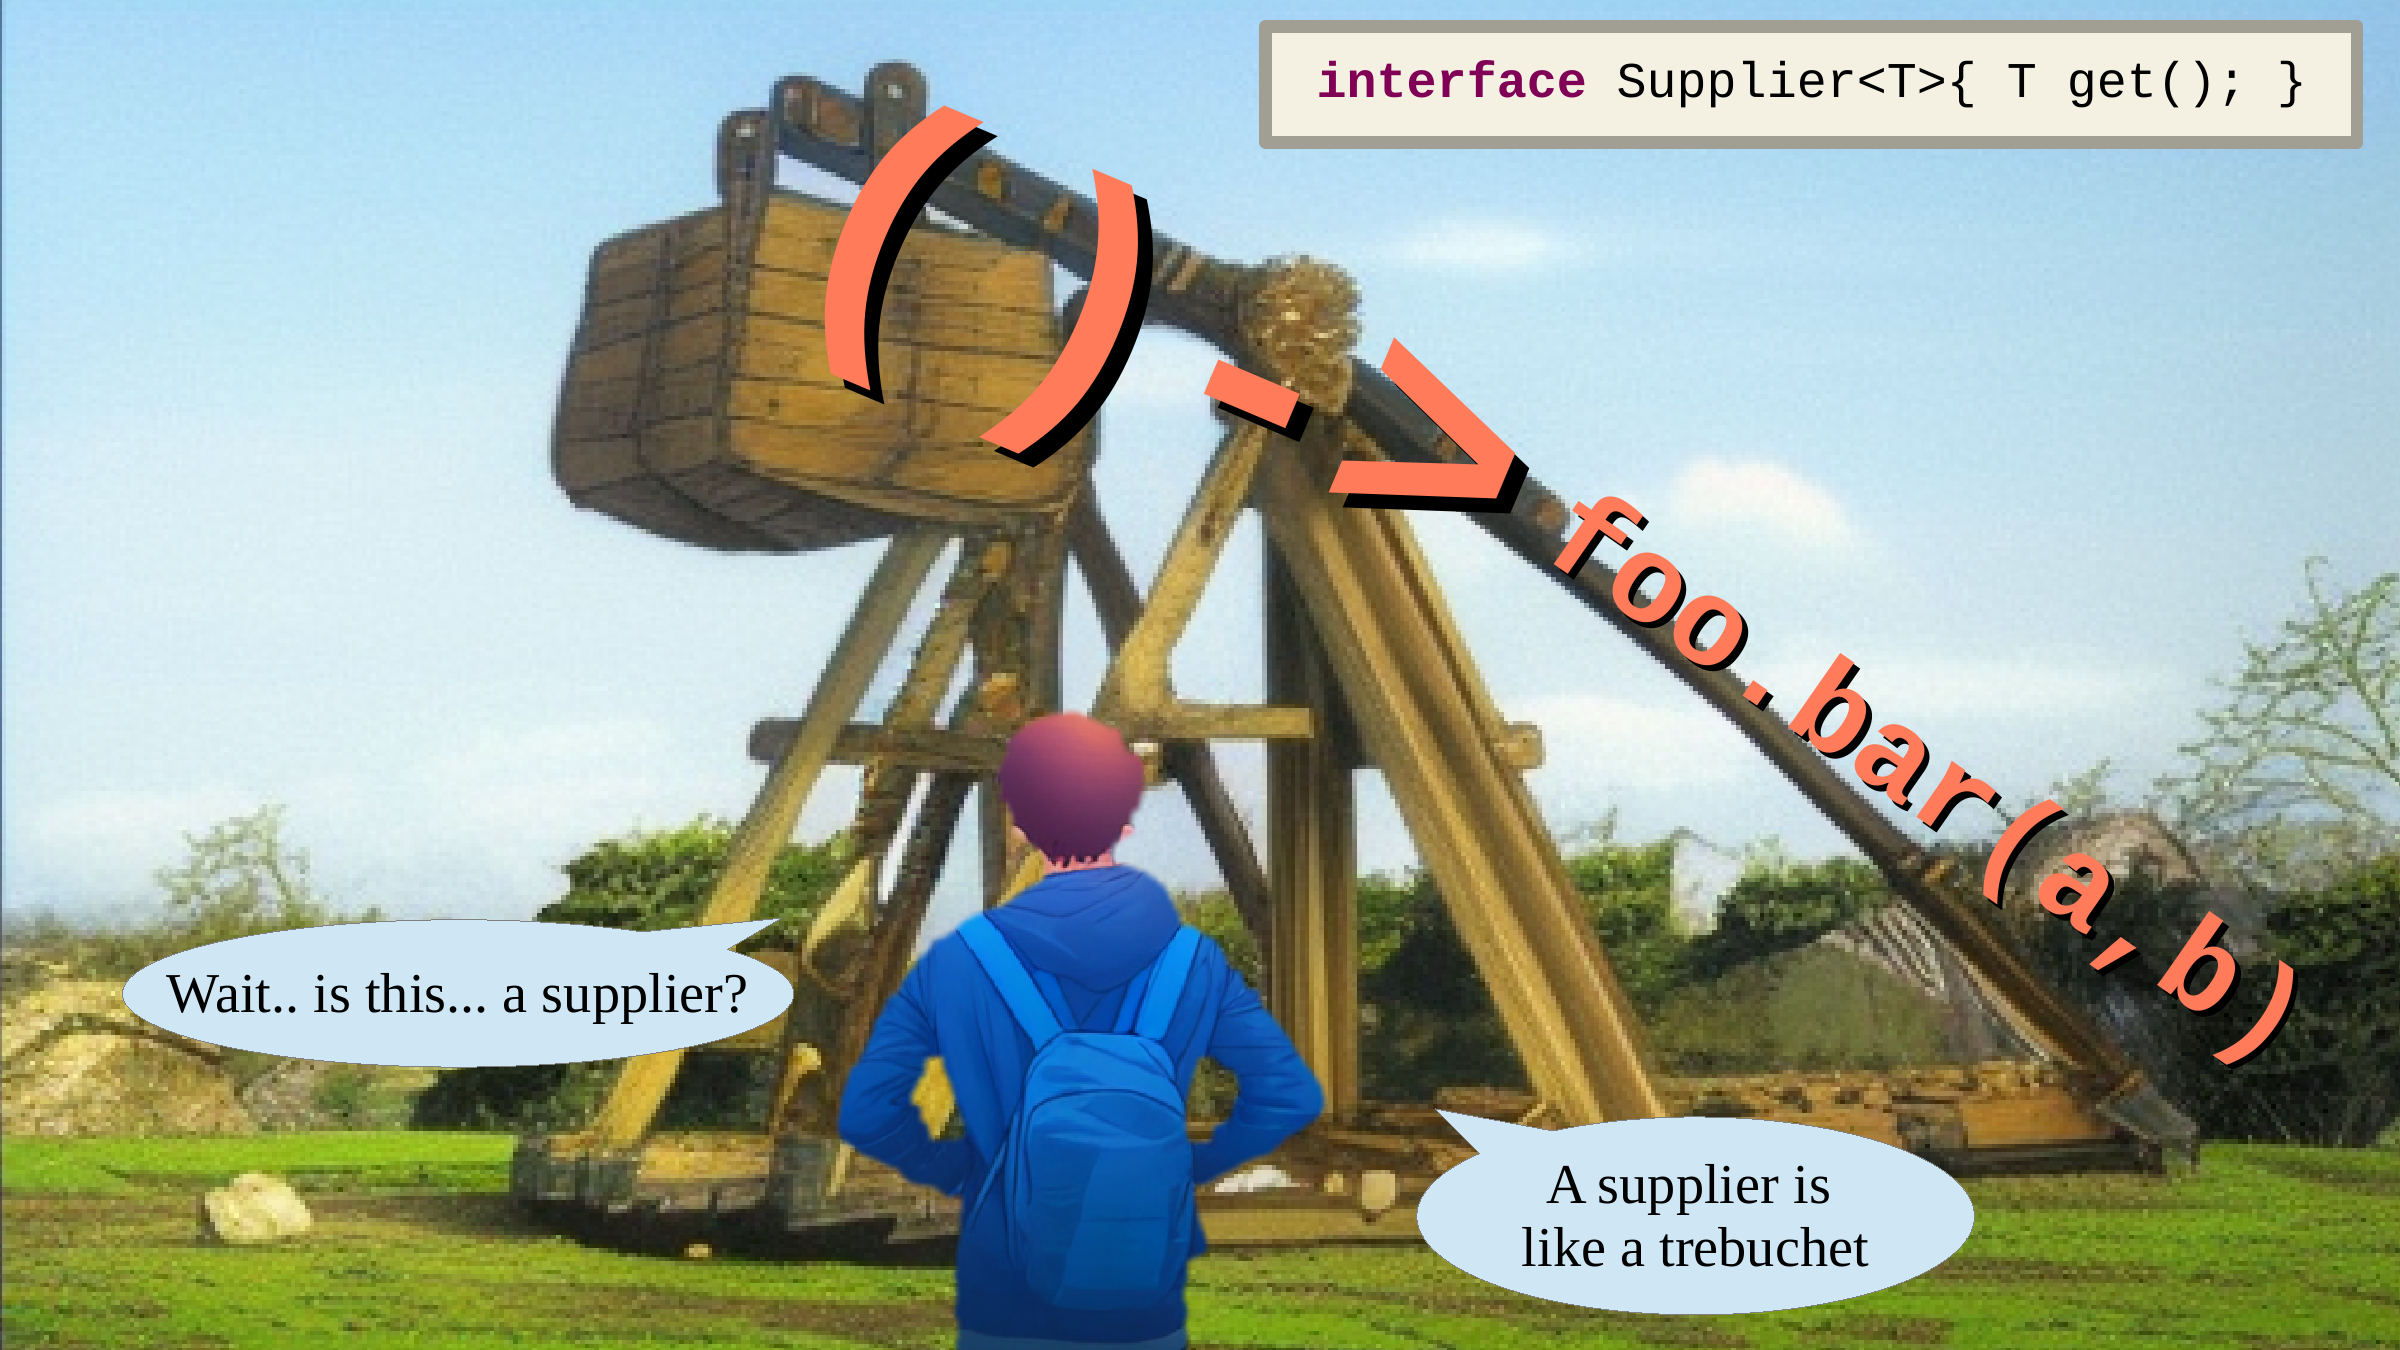

interface Supplier<T>{ T get(); }
( )->
foo.bar(a,b)
Wait.. is this... a supplier?
A supplier is
like a trebuchet